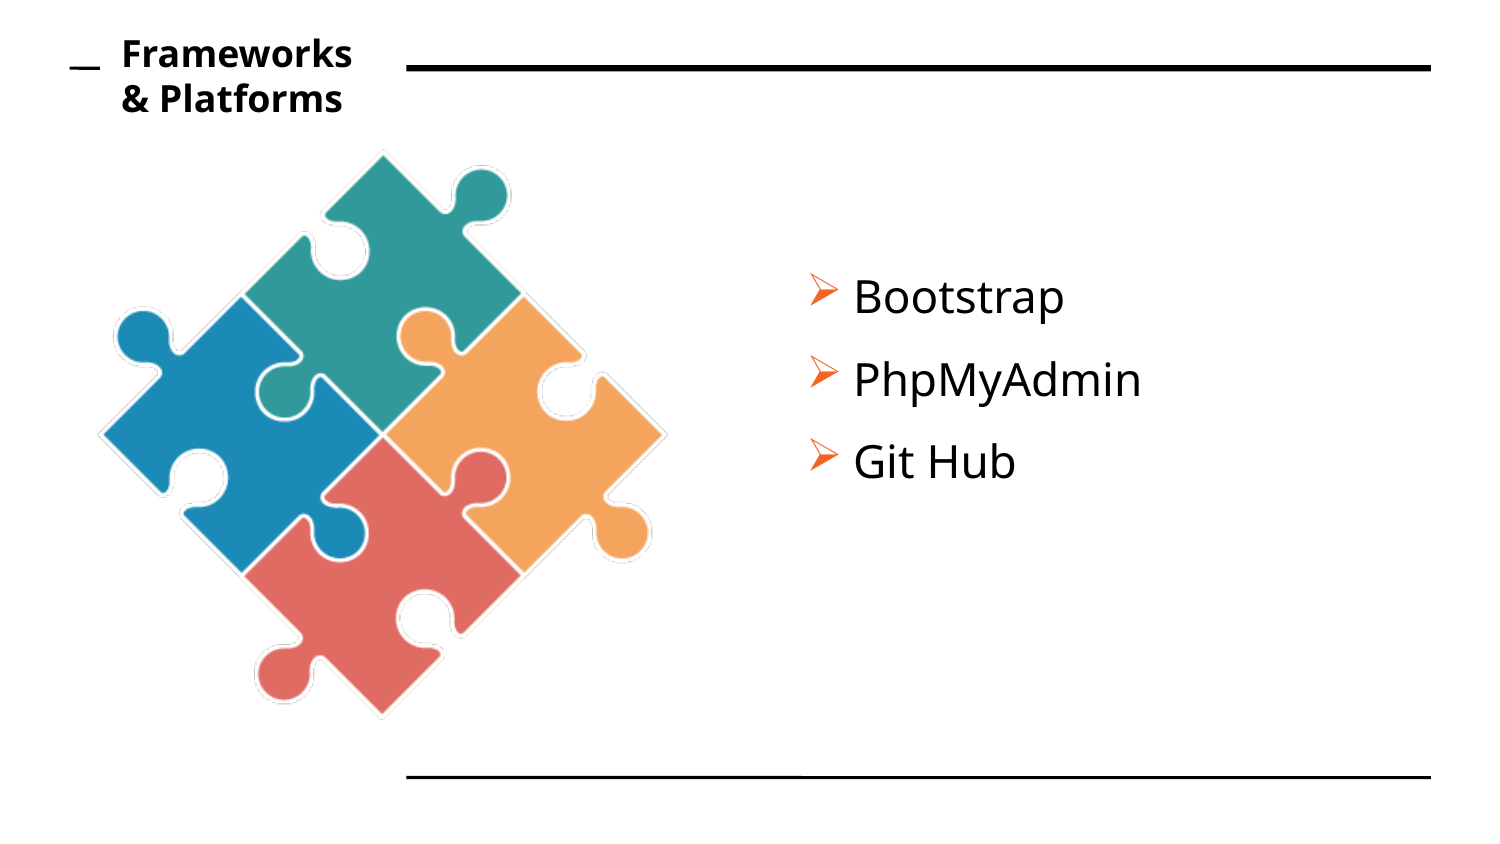

Frameworks
& Platforms
Bootstrap
PhpMyAdmin
Git Hub